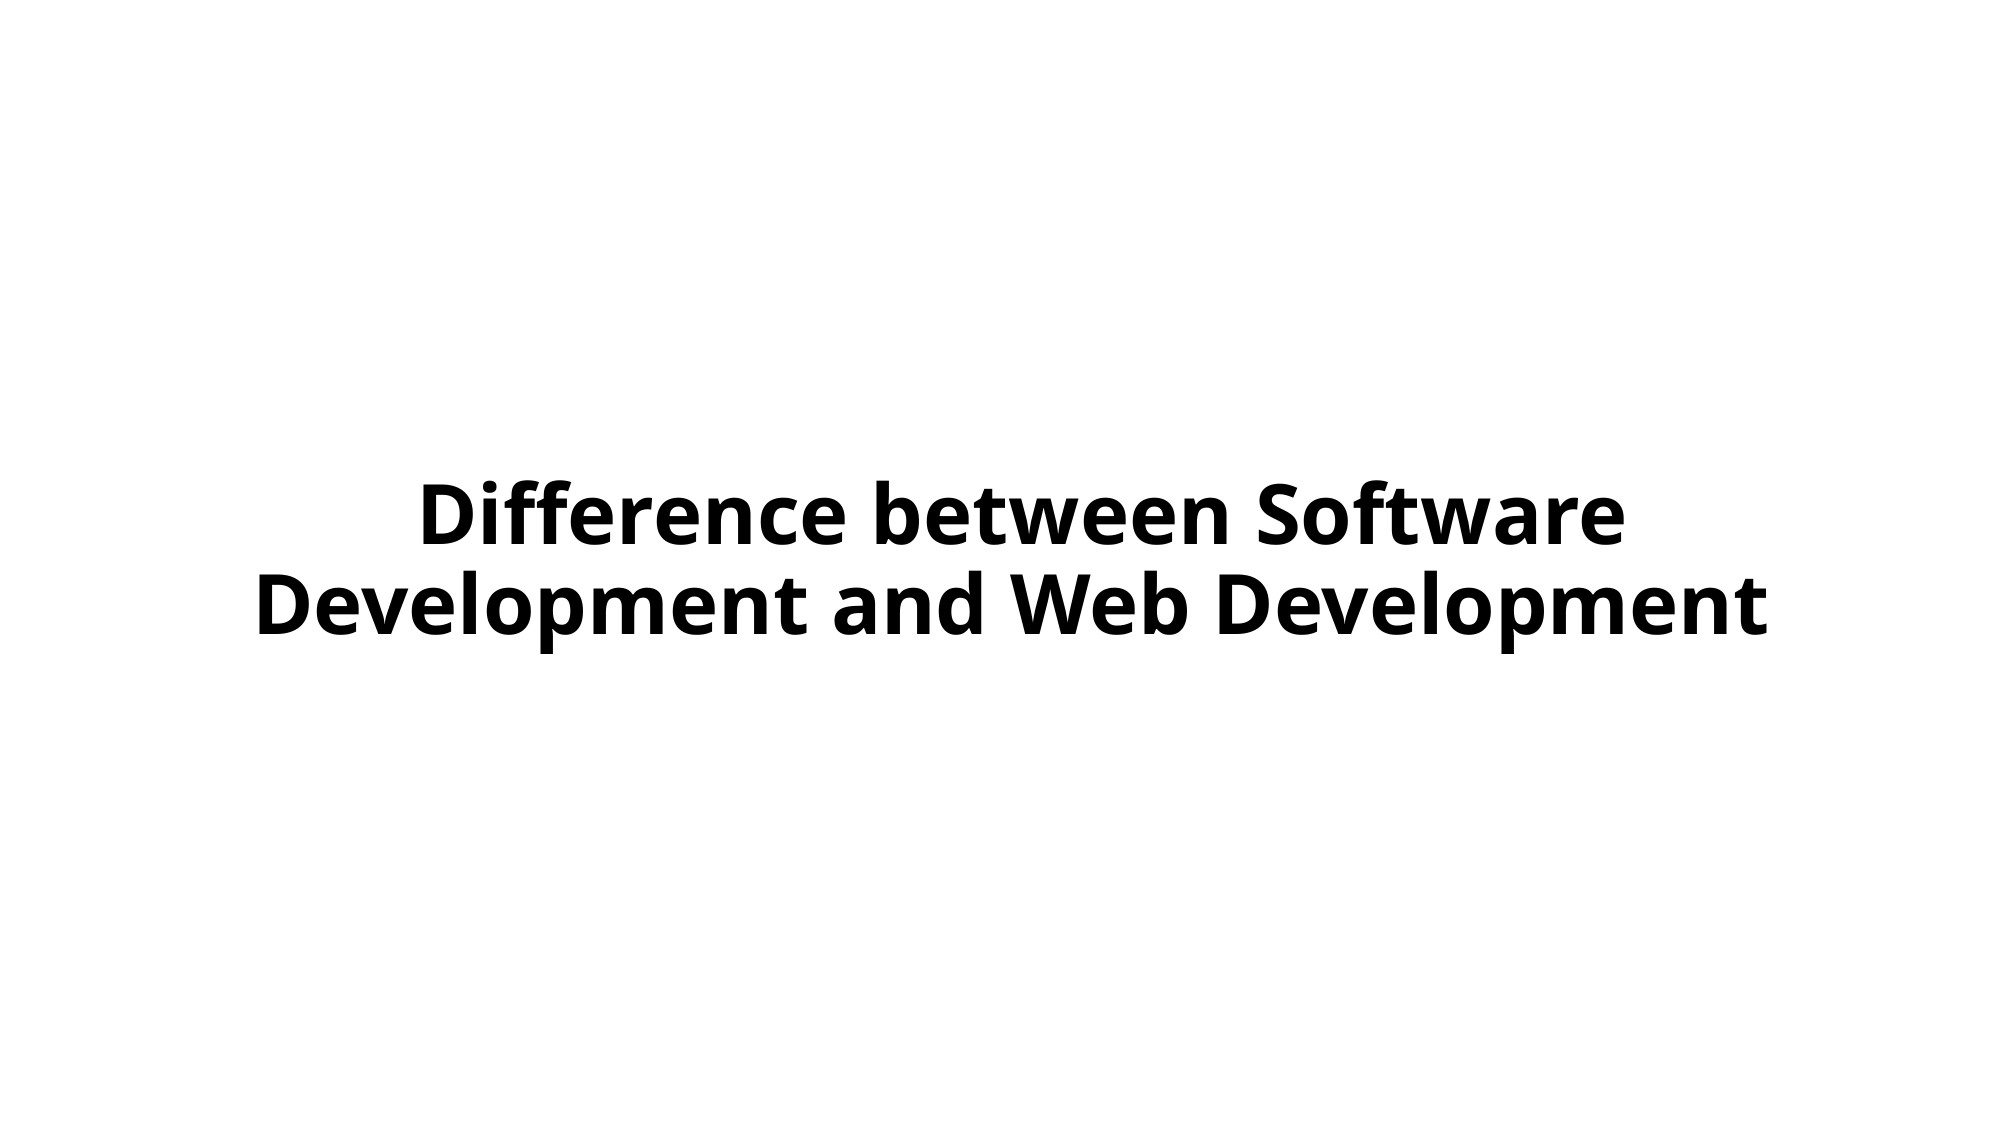

# Difference between Software Development and Web Development